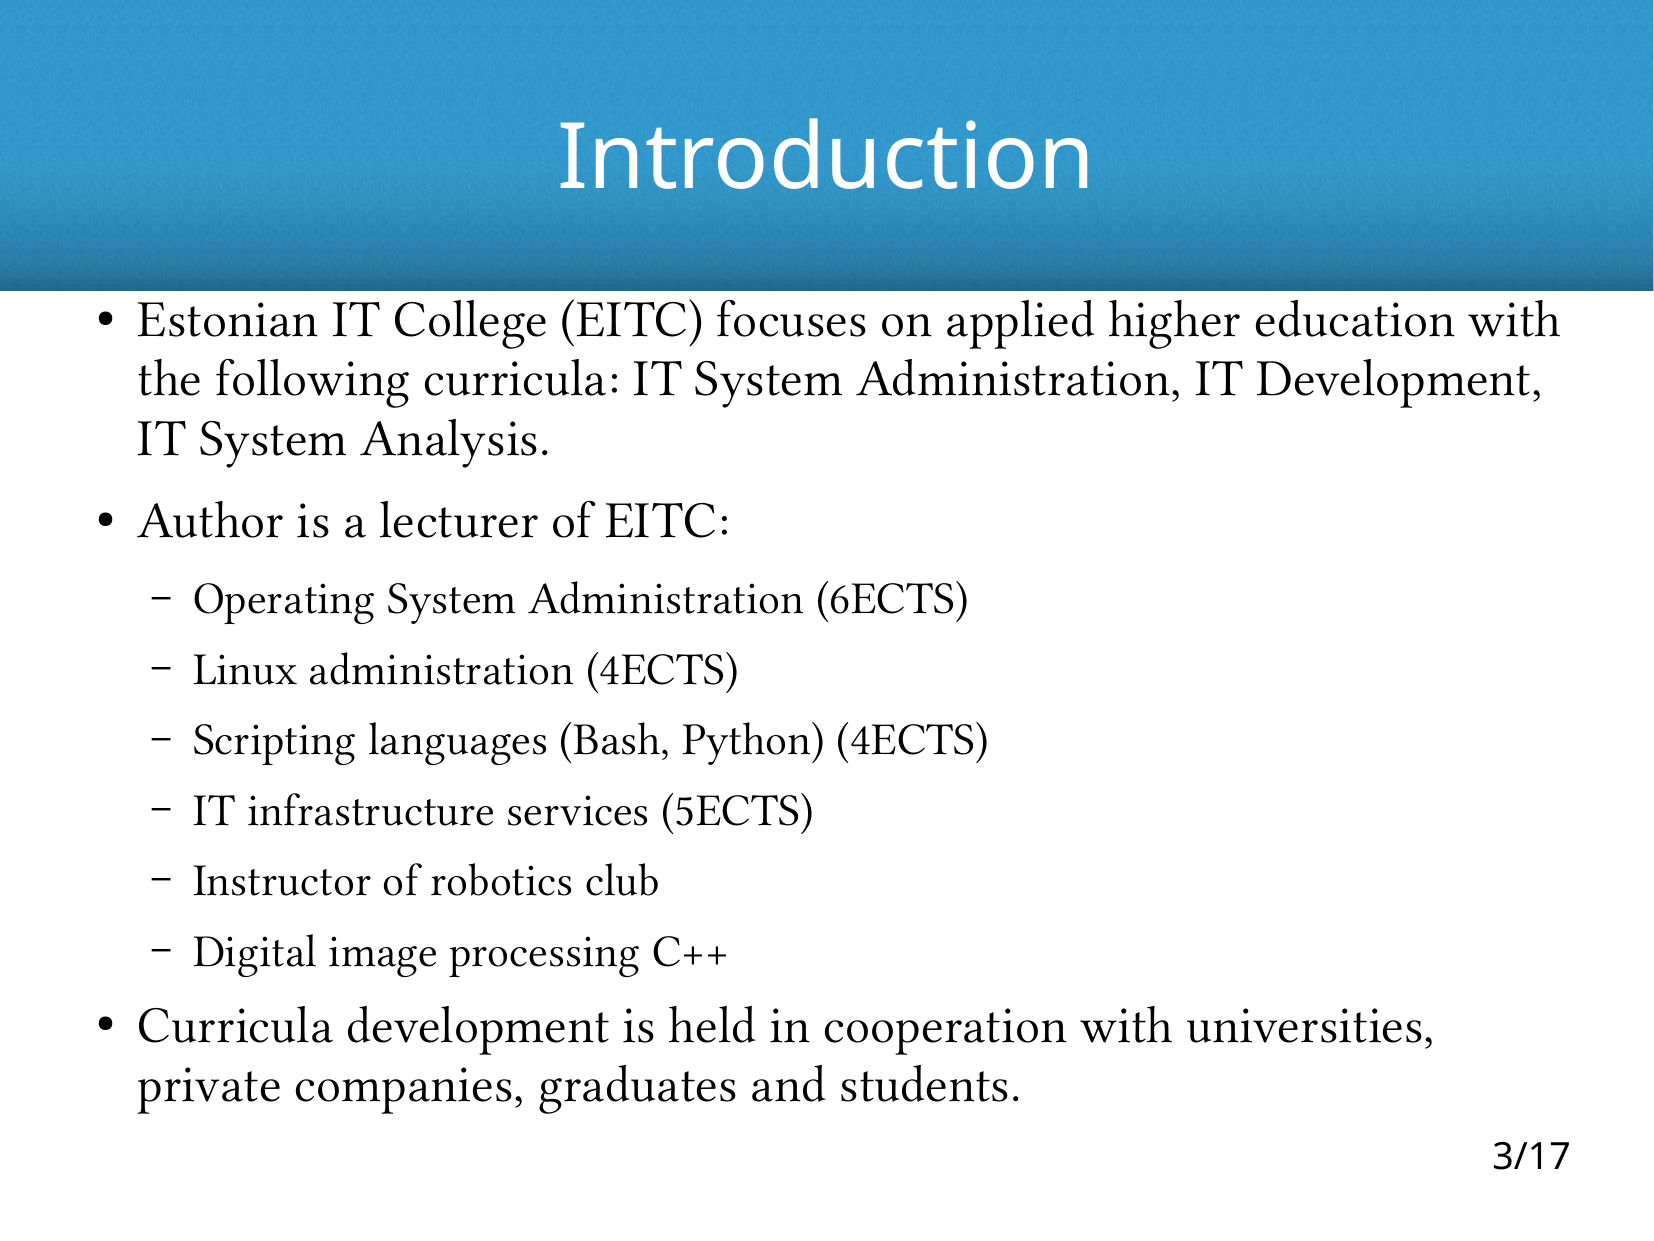

# Introduction
Estonian IT College (EITC) focuses on applied higher education with the following curricula: IT System Administration, IT Development, IT System Analysis.
Author is a lecturer of EITC:
Operating System Administration (6ECTS)
Linux administration (4ECTS)
Scripting languages (Bash, Python) (4ECTS)
IT infrastructure services (5ECTS)
Instructor of robotics club
Digital image processing C++
Curricula development is held in cooperation with universities, private companies, graduates and students.
3